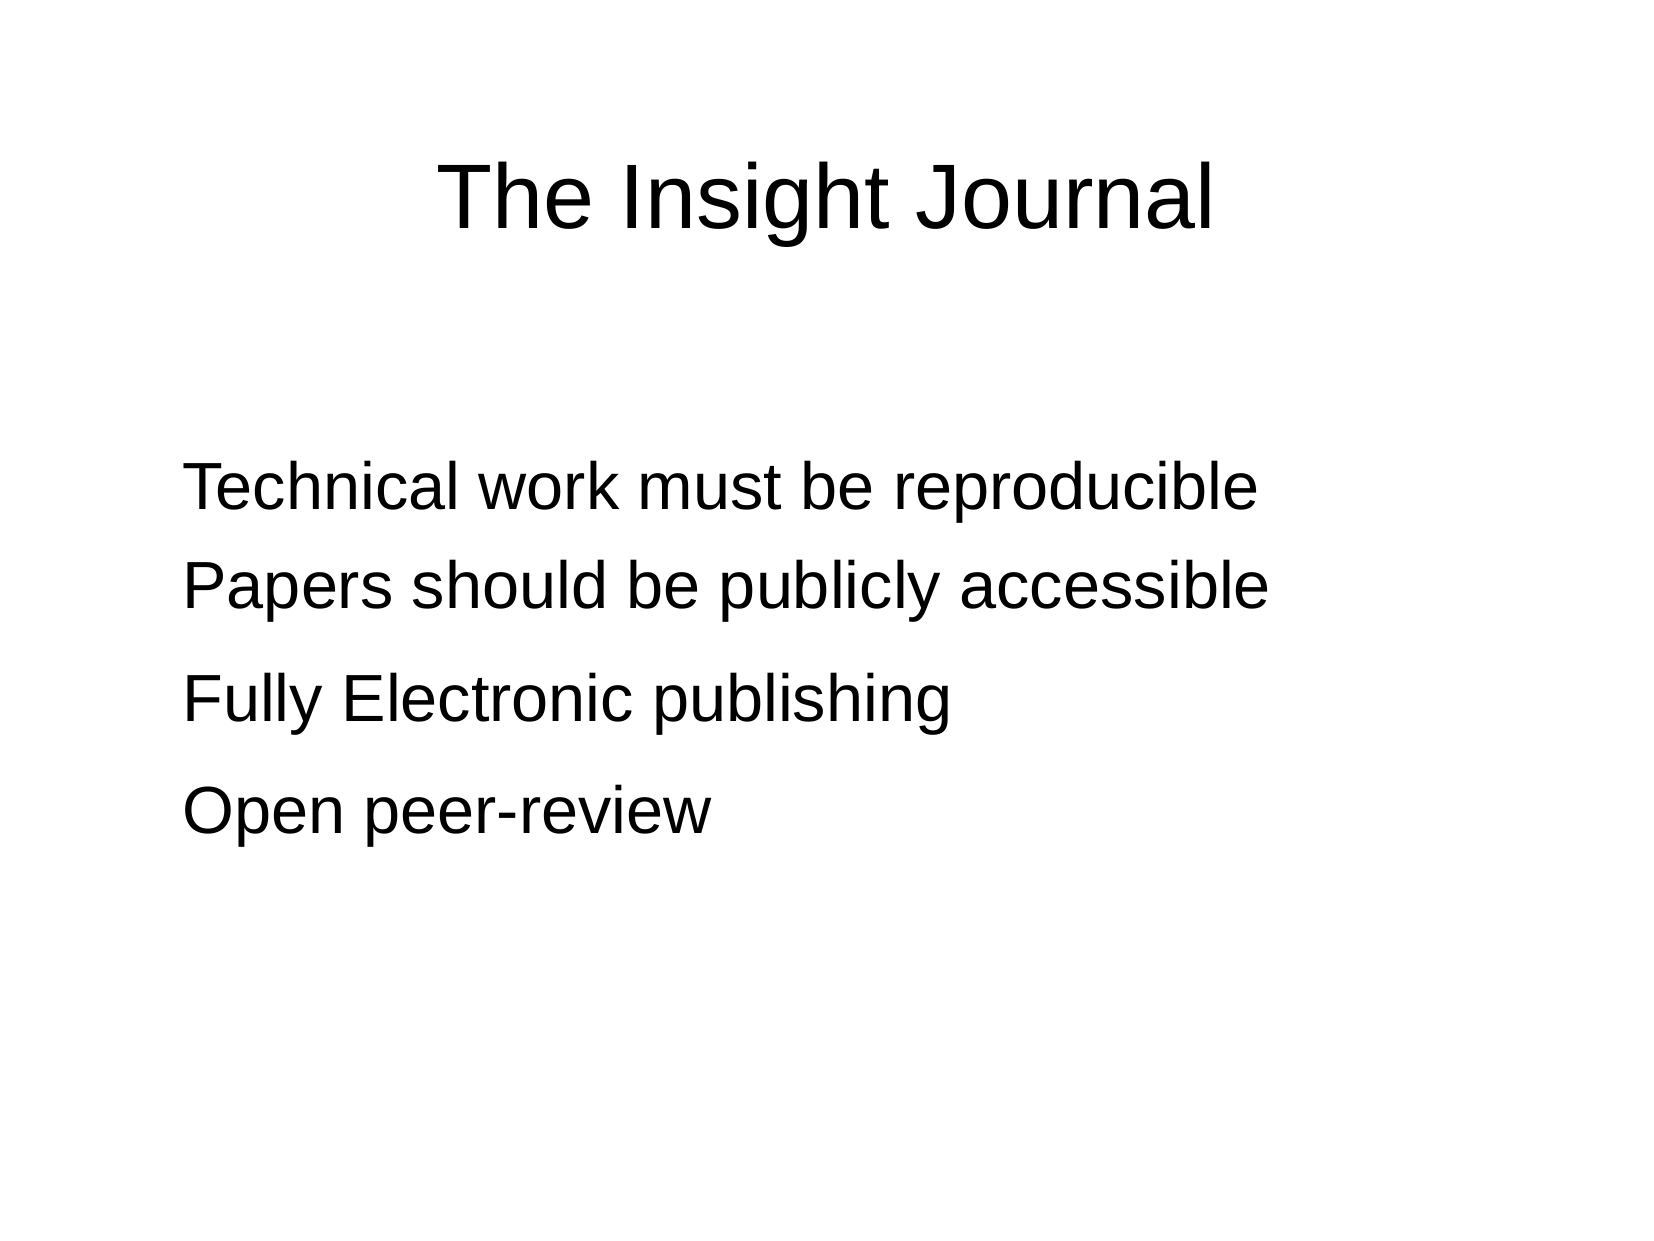

# The Insight Journal
Technical work must be reproducible
Papers should be publicly accessible
Fully Electronic publishing
Open peer-review